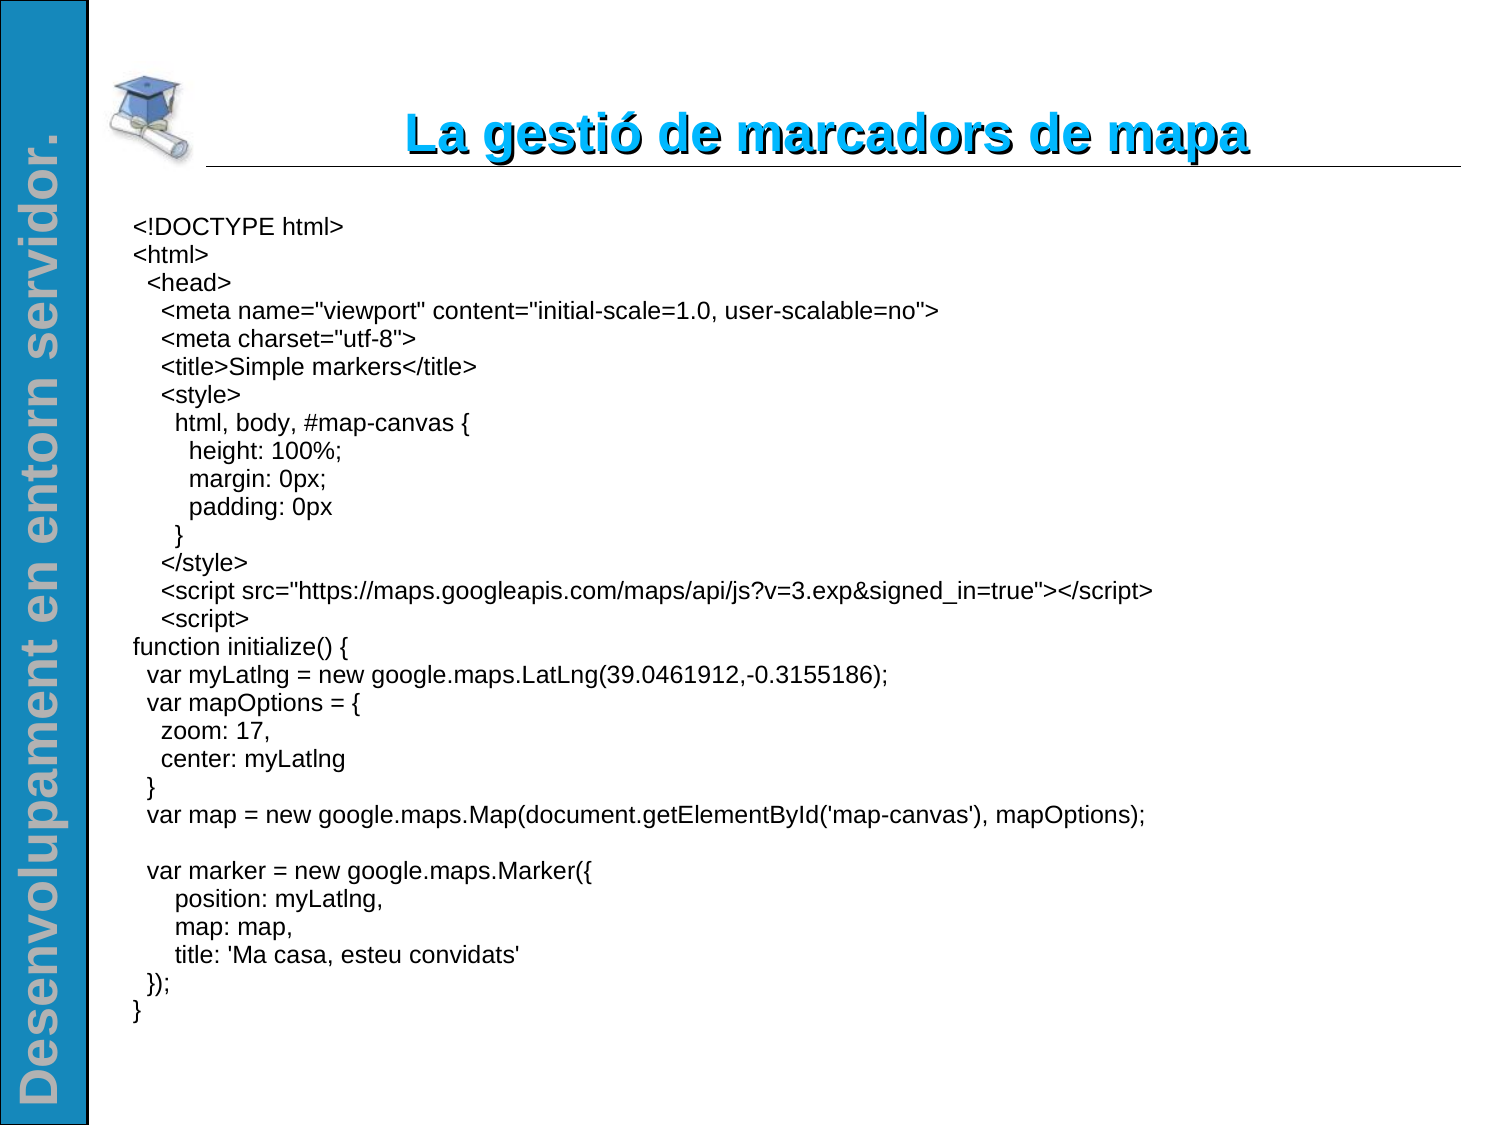

# La gestió de marcadors de mapa
<!DOCTYPE html>
<html>
 <head>
 <meta name="viewport" content="initial-scale=1.0, user-scalable=no">
 <meta charset="utf-8">
 <title>Simple markers</title>
 <style>
 html, body, #map-canvas {
 height: 100%;
 margin: 0px;
 padding: 0px
 }
 </style>
 <script src="https://maps.googleapis.com/maps/api/js?v=3.exp&signed_in=true"></script>
 <script>
function initialize() {
 var myLatlng = new google.maps.LatLng(39.0461912,-0.3155186);
 var mapOptions = {
 zoom: 17,
 center: myLatlng
 }
 var map = new google.maps.Map(document.getElementById('map-canvas'), mapOptions);
 var marker = new google.maps.Marker({
 position: myLatlng,
 map: map,
 title: 'Ma casa, esteu convidats'
 });
}